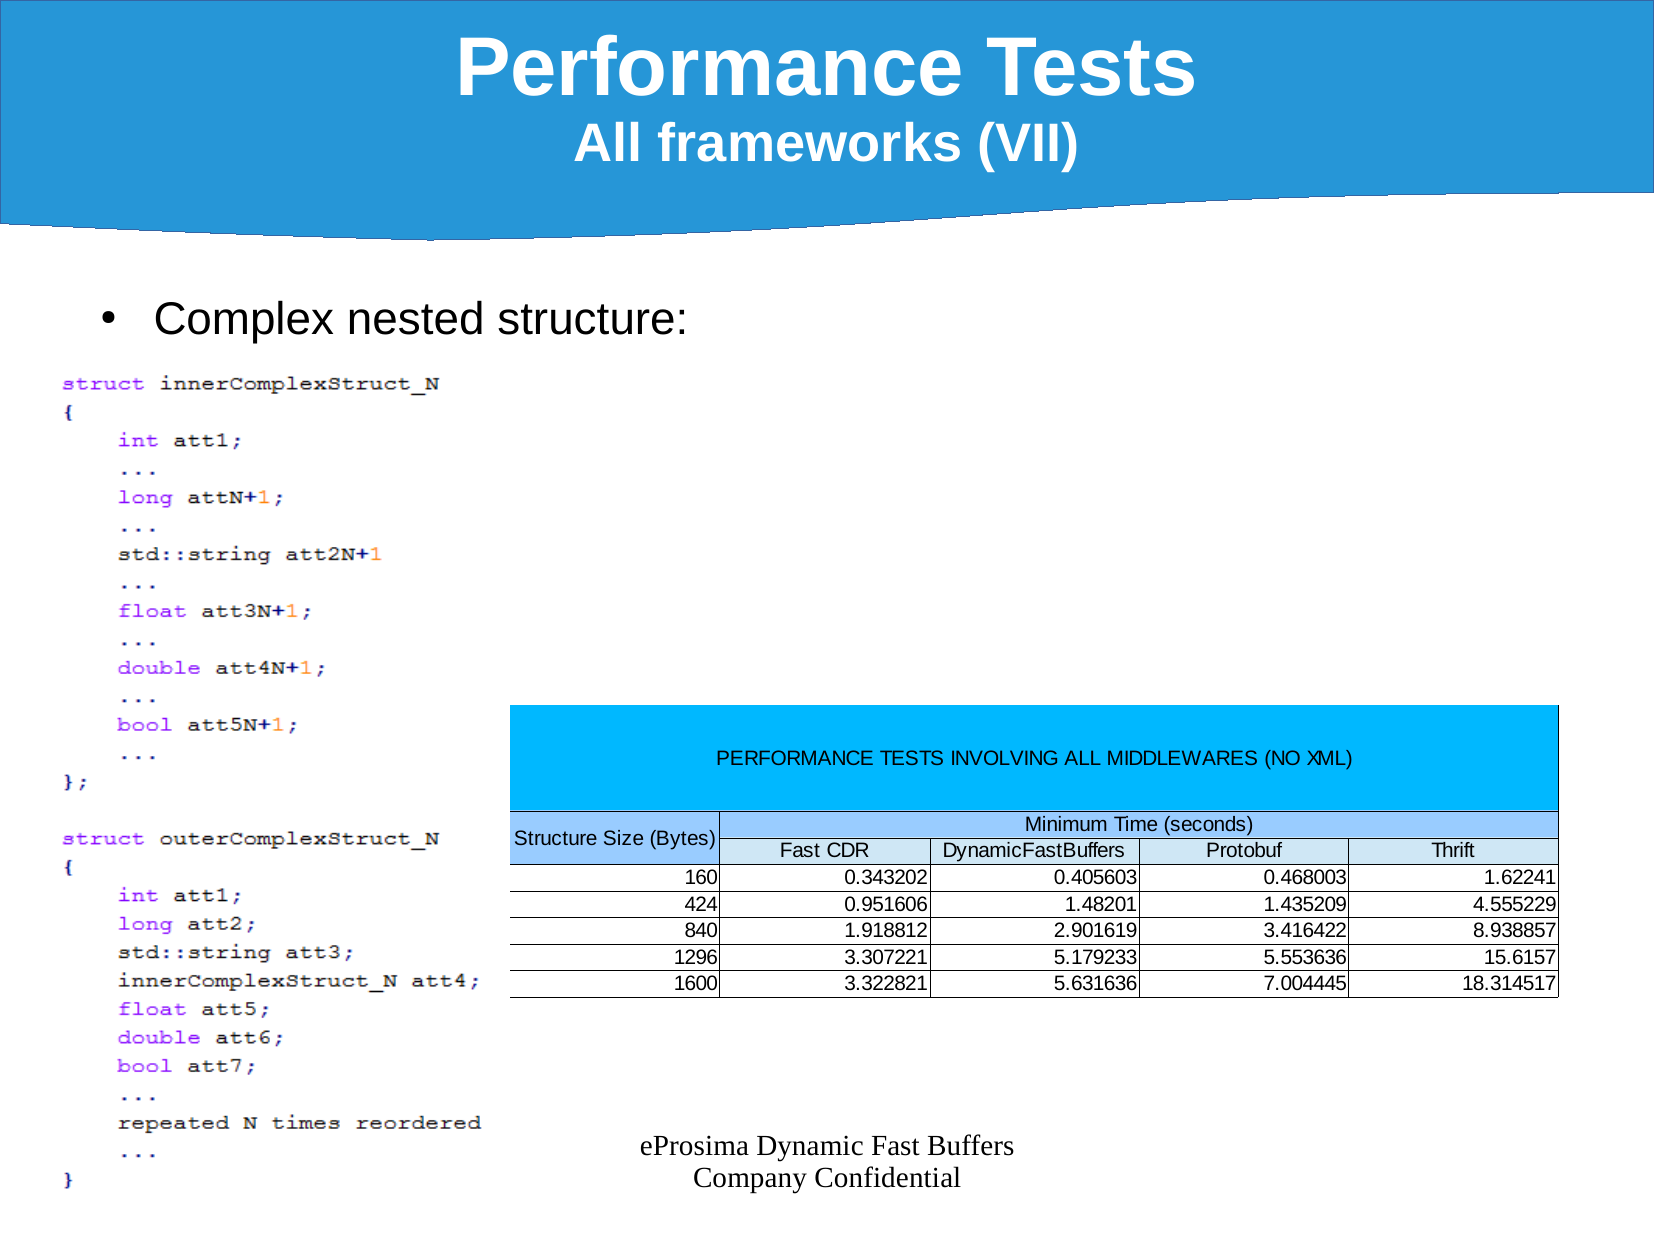

Performance Tests
All frameworks (VII)
# Complex nested structure:
eProsima Dynamic Fast Buffers